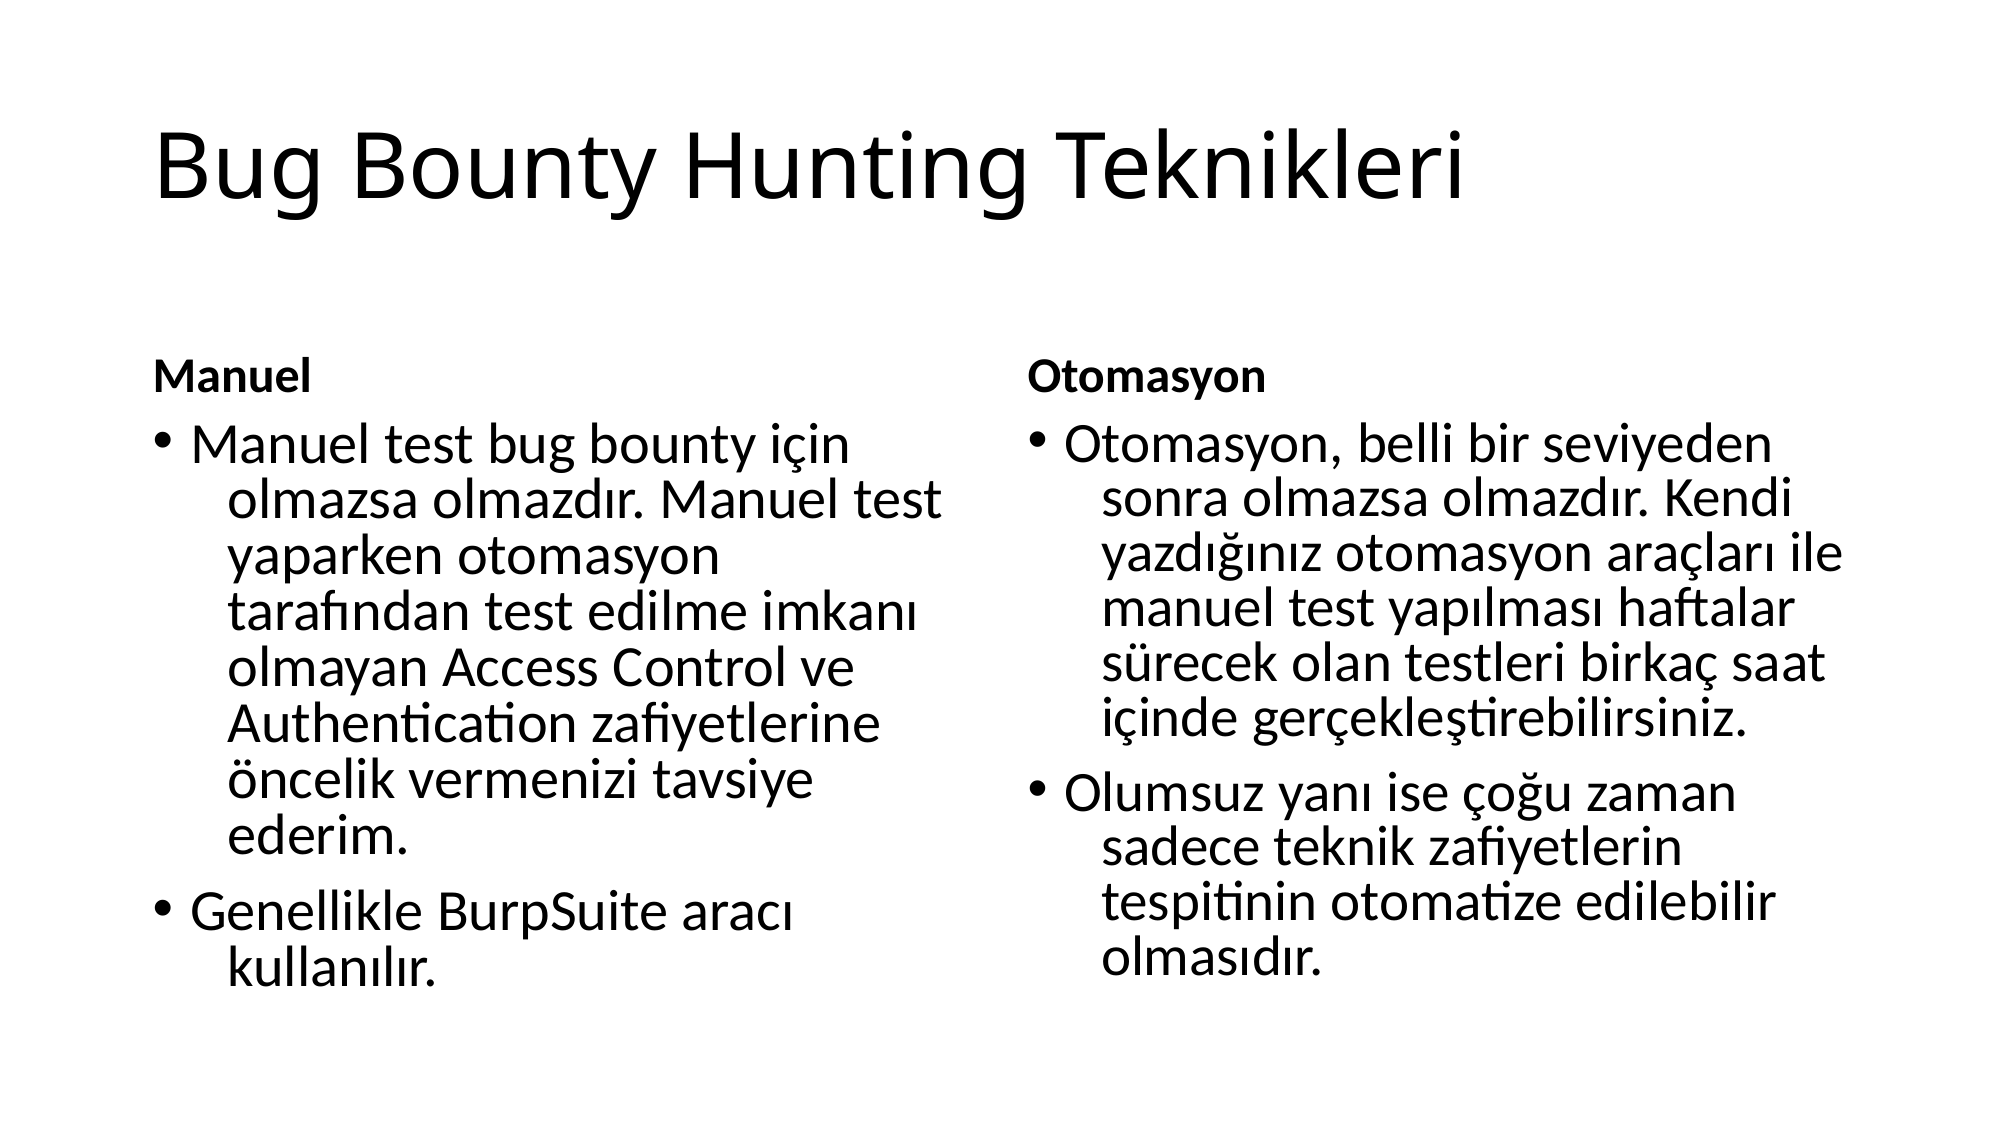

# Bug Bounty Hunting Teknikleri
Manuel
Otomasyon
Manuel test bug bounty için olmazsa olmazdır. Manuel test yaparken otomasyon tarafından test edilme imkanı olmayan Access Control ve Authentication zafiyetlerine öncelik vermenizi tavsiye ederim.
Genellikle BurpSuite aracı kullanılır.
Otomasyon, belli bir seviyeden sonra olmazsa olmazdır. Kendi yazdığınız otomasyon araçları ile manuel test yapılması haftalar sürecek olan testleri birkaç saat içinde gerçekleştirebilirsiniz.
Olumsuz yanı ise çoğu zaman sadece teknik zafiyetlerin tespitinin otomatize edilebilir olmasıdır.